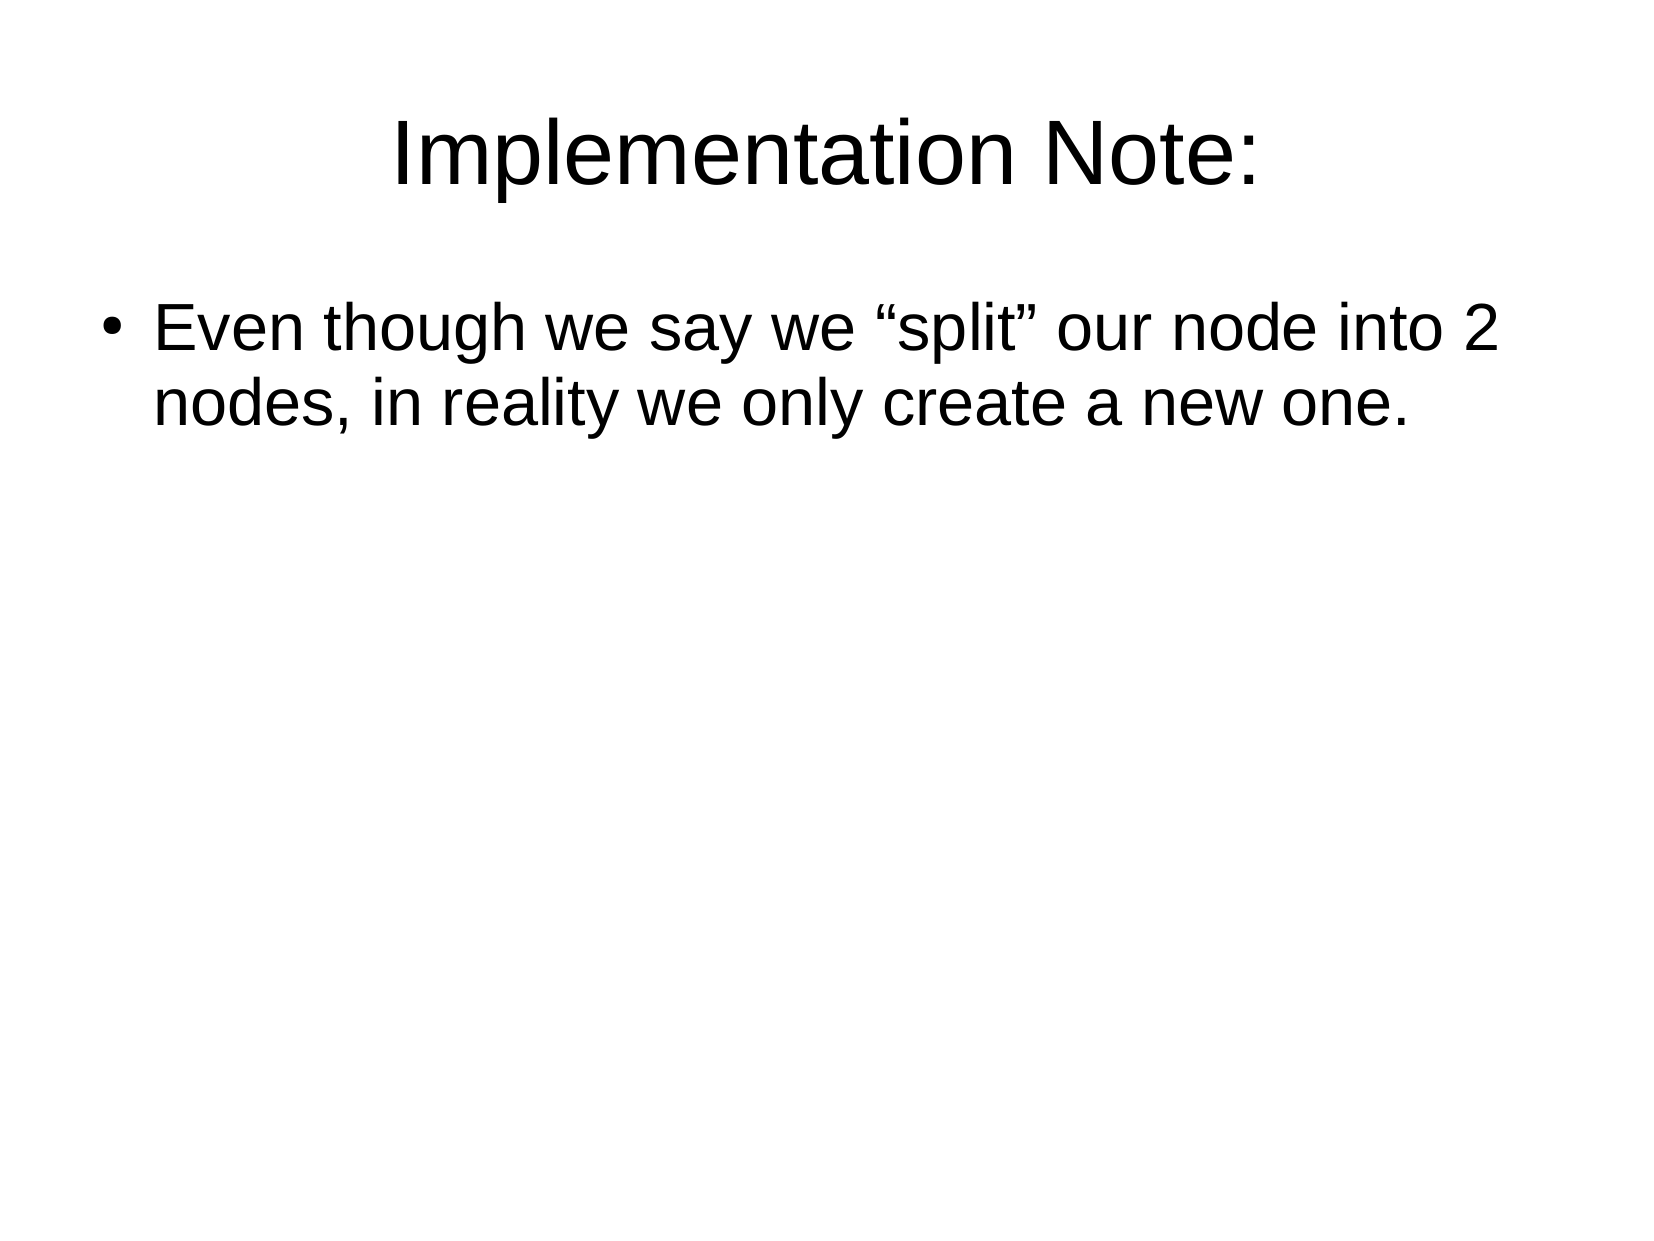

# Implementation Note:
Even though we say we “split” our node into 2 nodes, in reality we only create a new one.